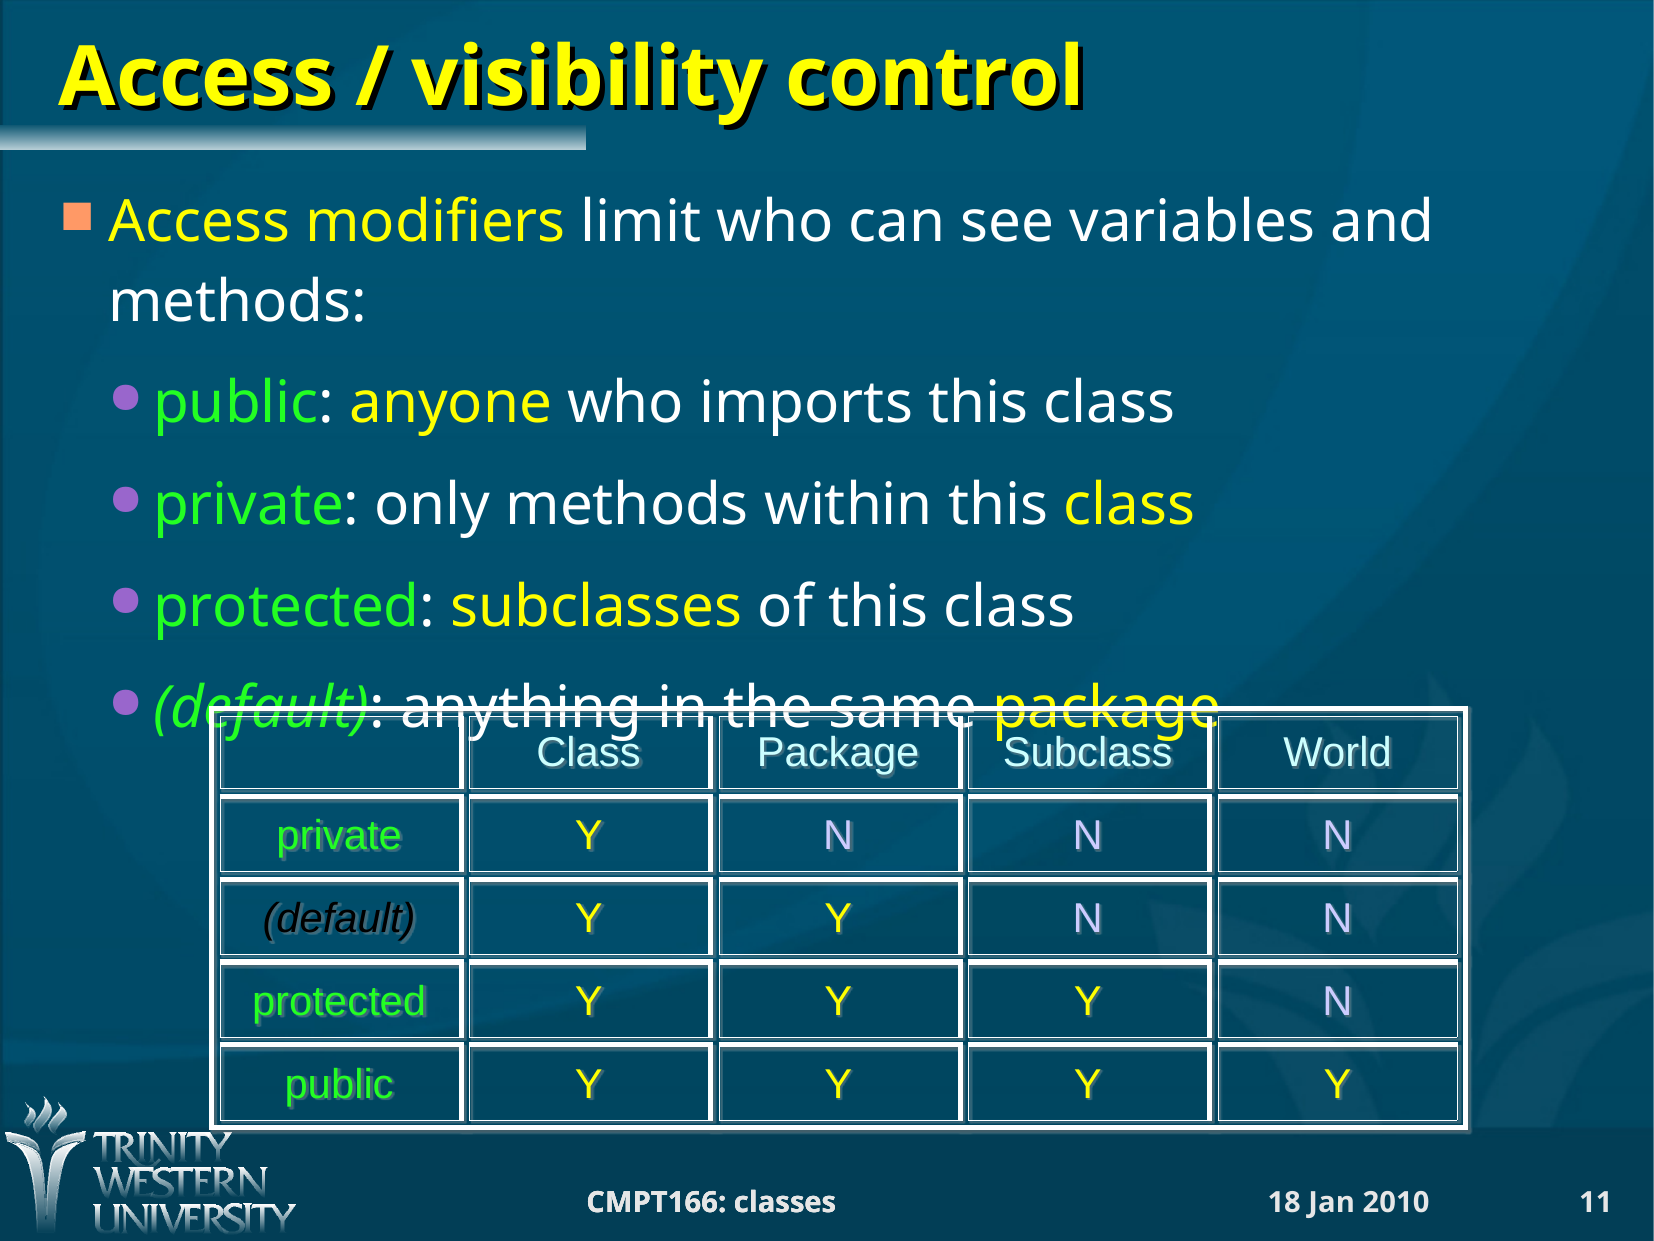

# Access / visibility control
Access modifiers limit who can see variables and methods:
public: anyone who imports this class
private: only methods within this class
protected: subclasses of this class
(default): anything in the same package
| | Class | Package | Subclass | World |
| --- | --- | --- | --- | --- |
| private | Y | N | N | N |
| (default) | Y | Y | N | N |
| protected | Y | Y | Y | N |
| public | Y | Y | Y | Y |
CMPT166: classes
18 Jan 2010
11